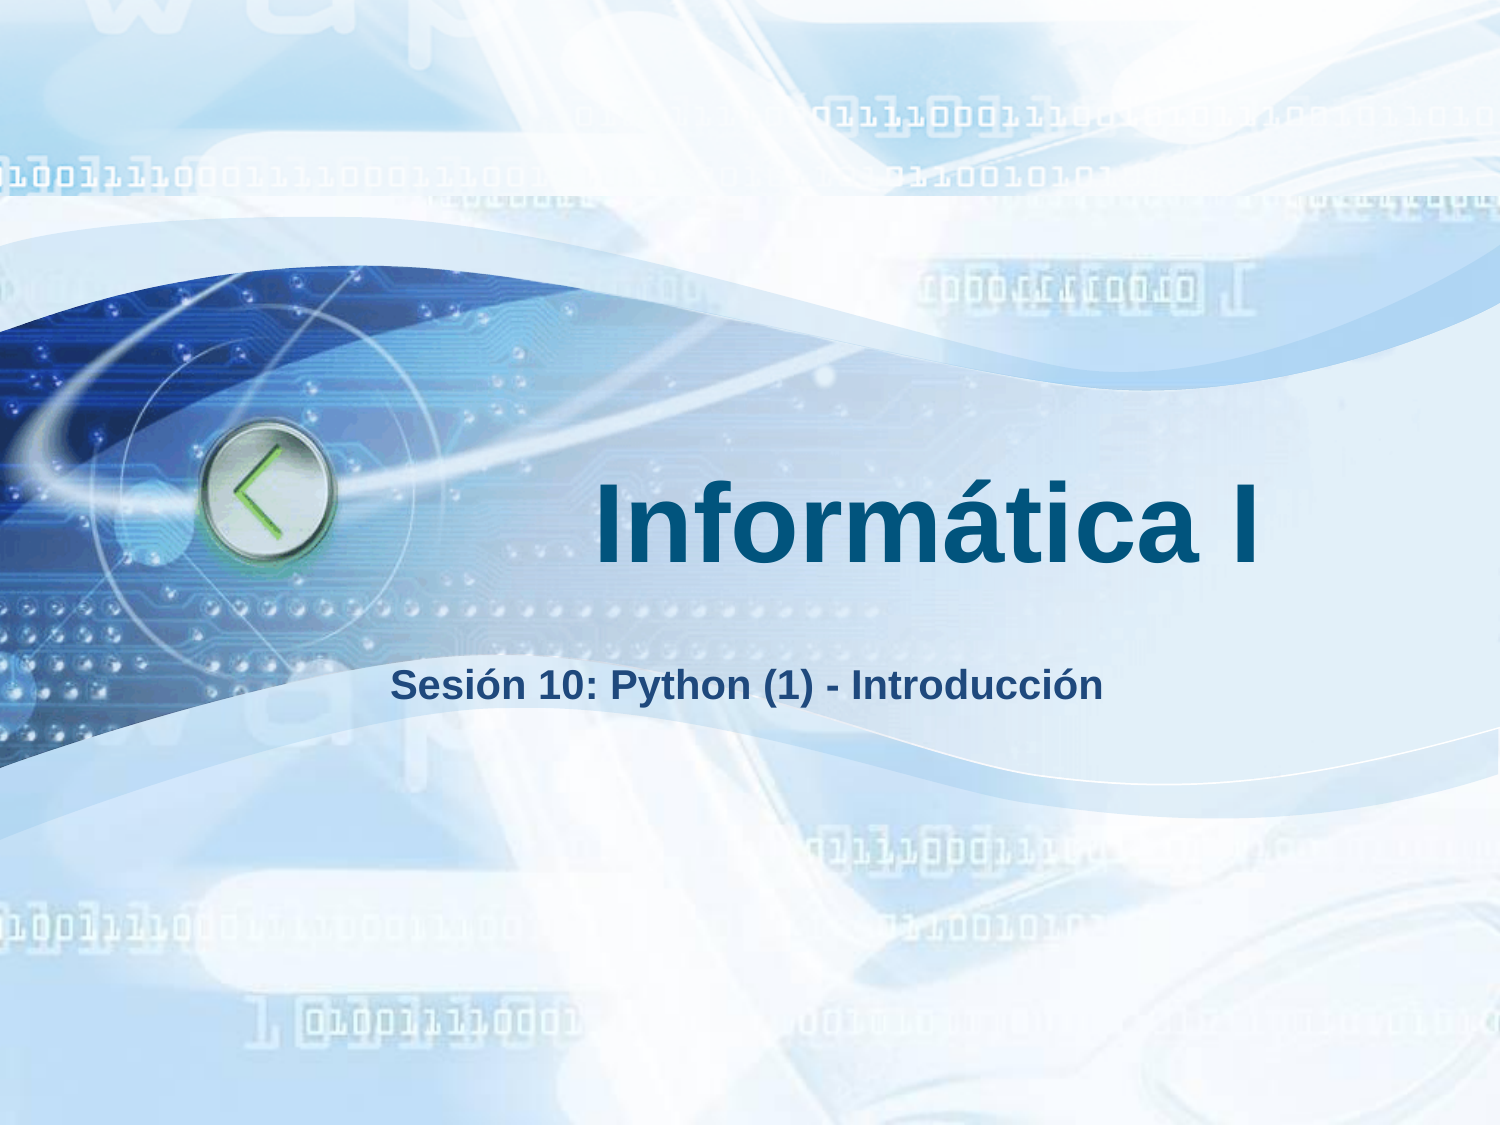

# Sesión 10: Python (1) - Introducción